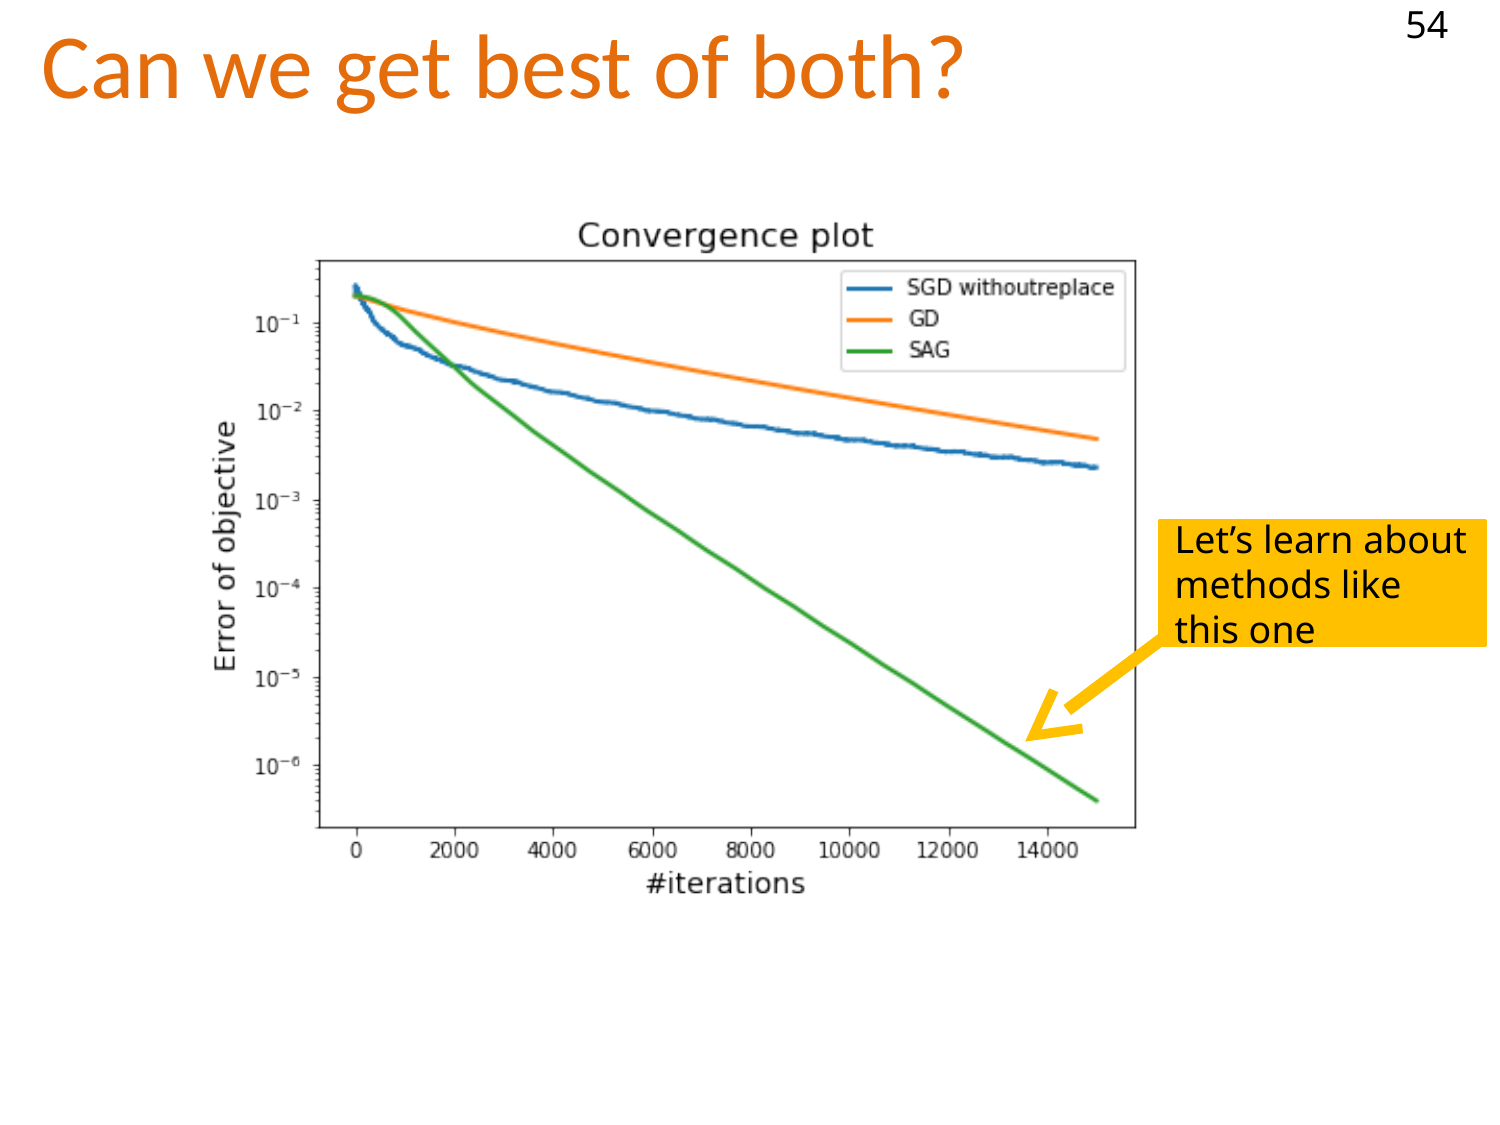

Can we get best of both?
Let’s learn about methods like this one